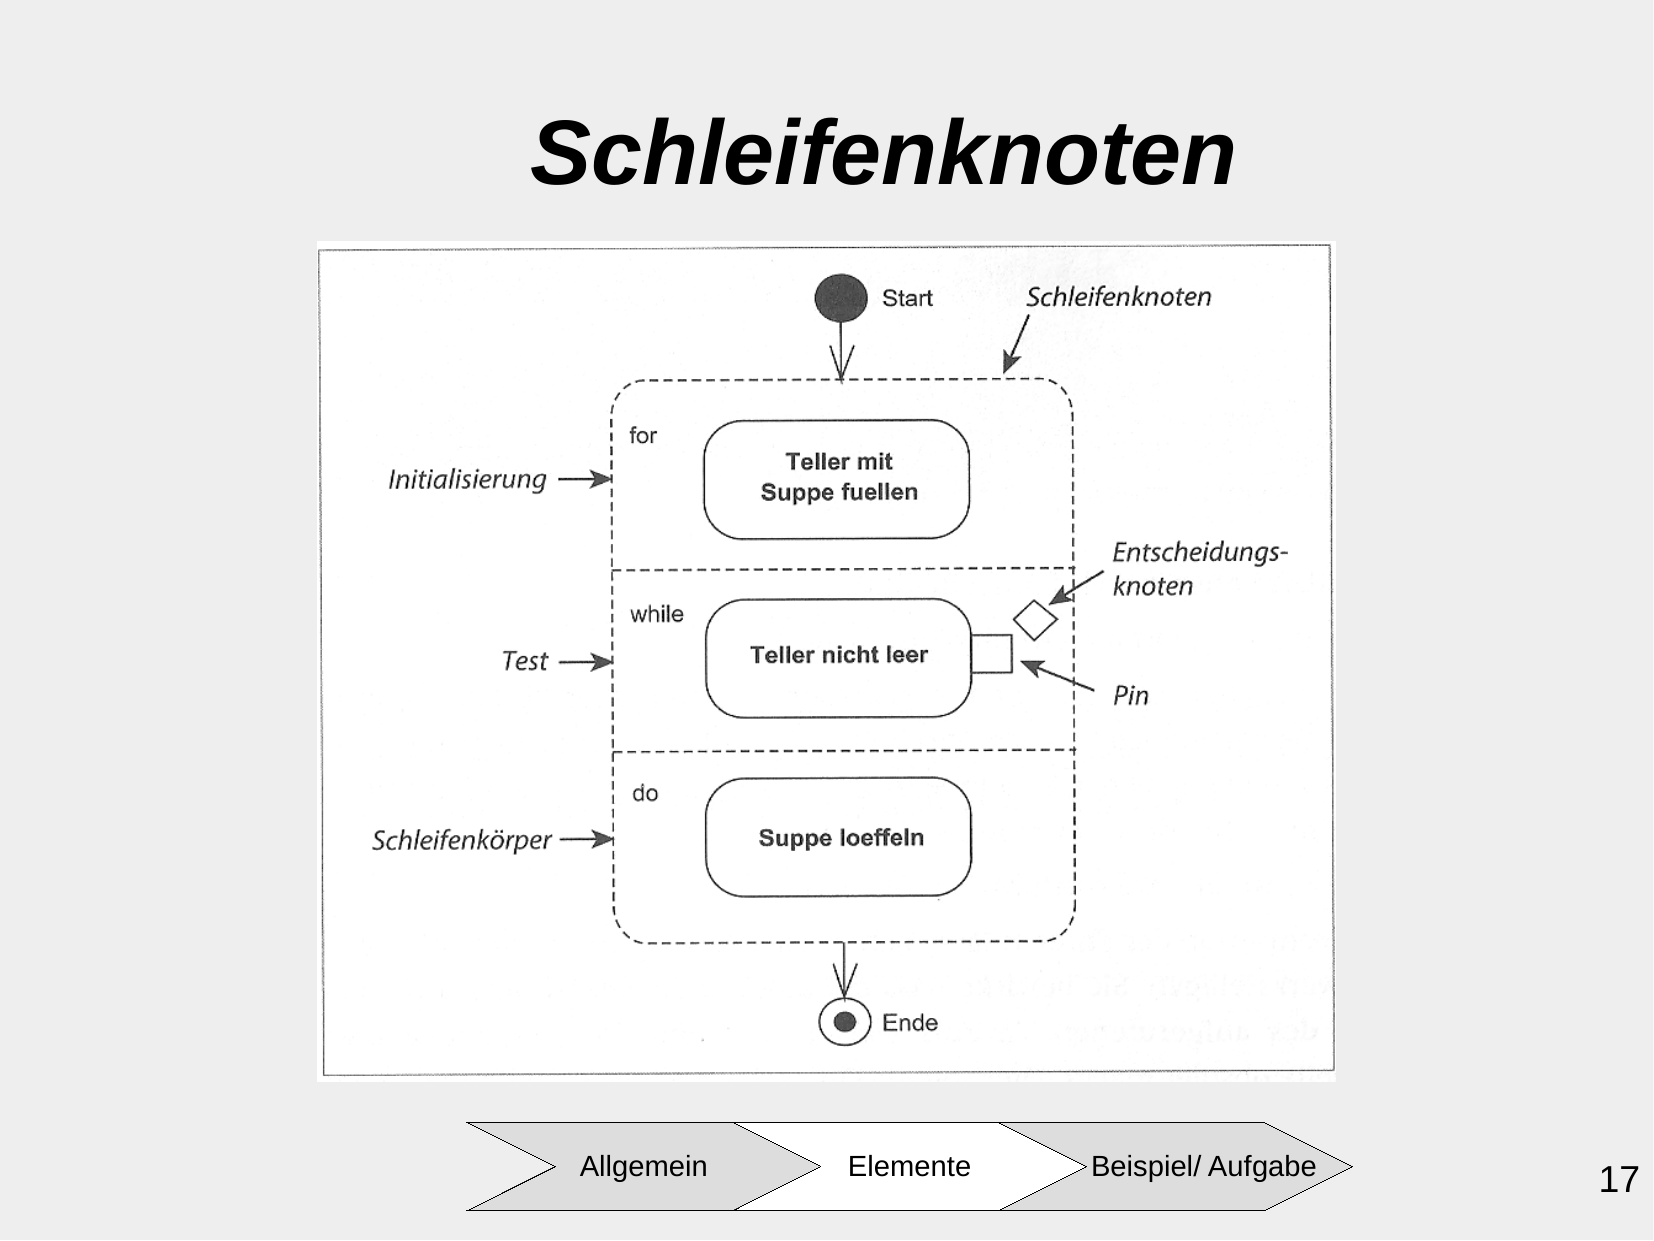

# Schleifenknoten
Allgemein
Allgemein
Elemente
 Beispiel/ Aufgabe
Elemente
 Beispiel/ Aufgabe